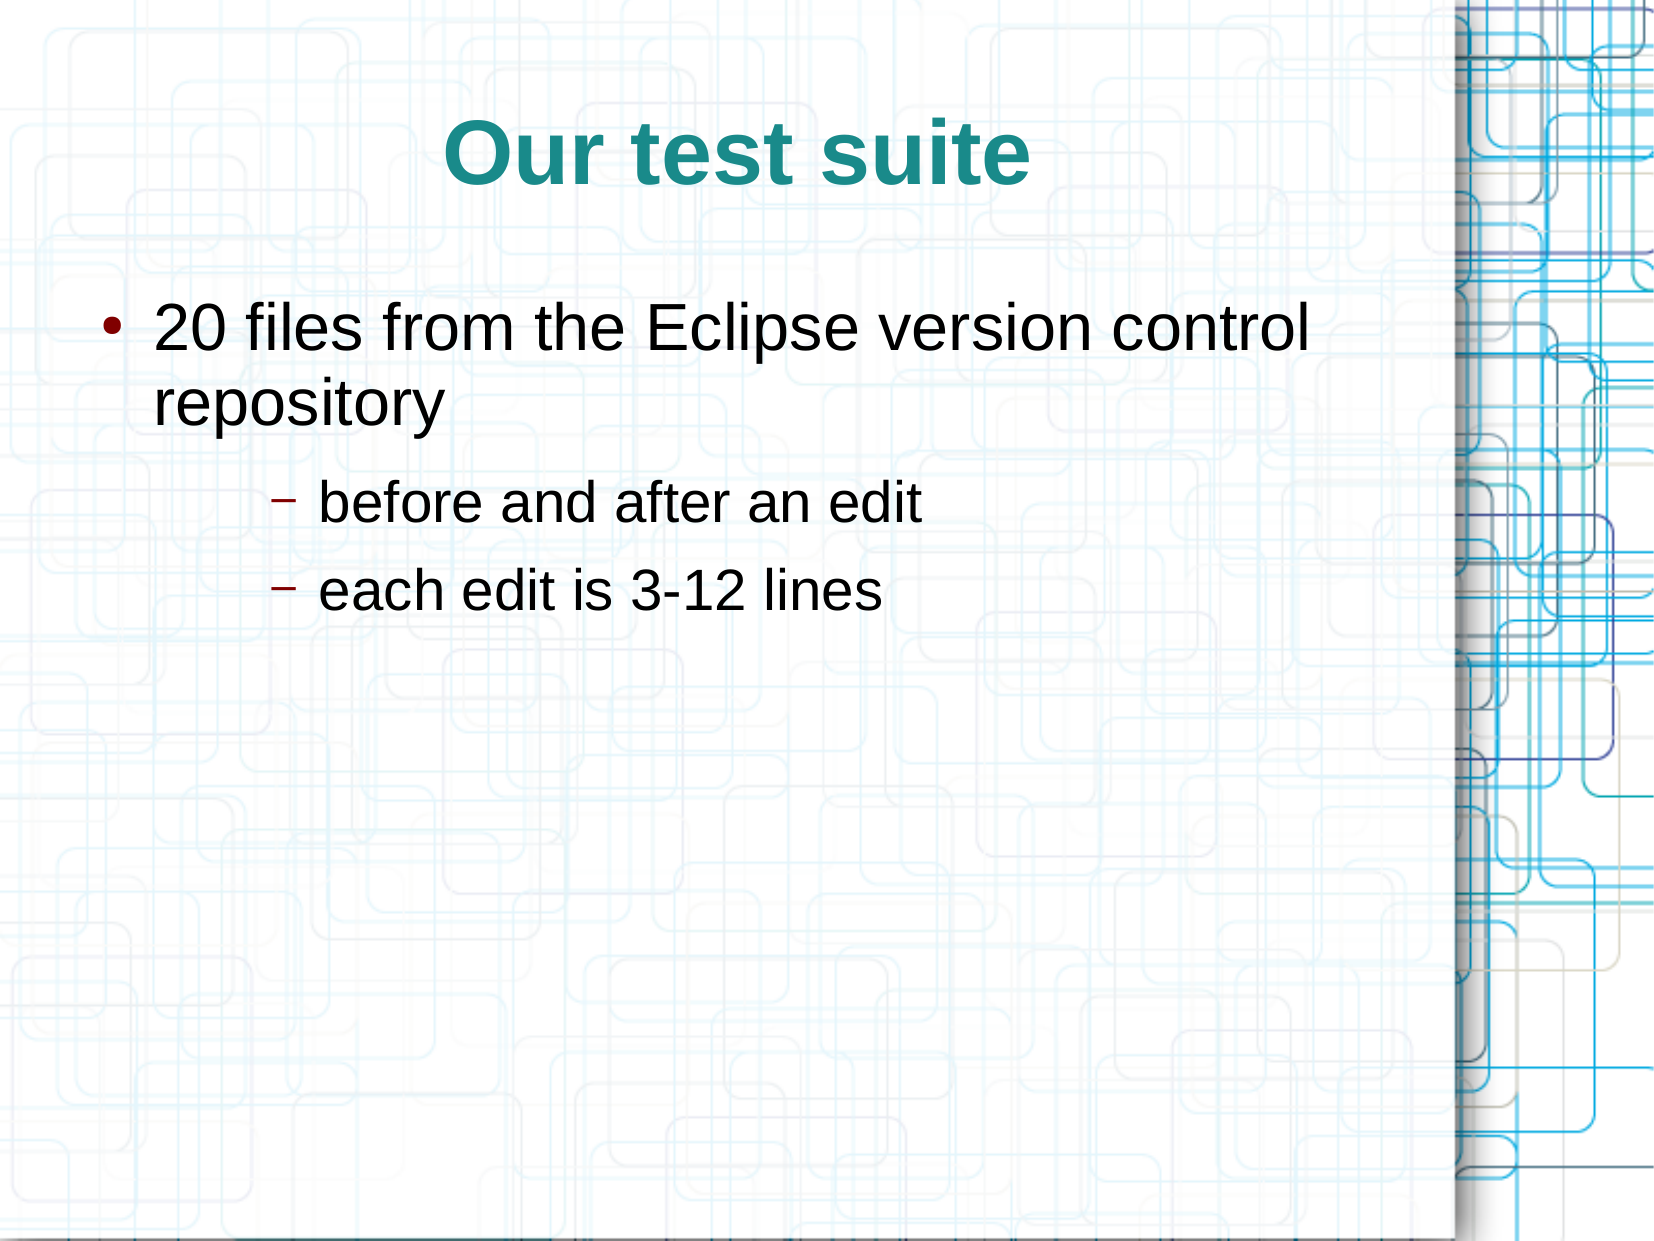

# Our test suite
20 files from the Eclipse version control repository
before and after an edit
each edit is 3-12 lines